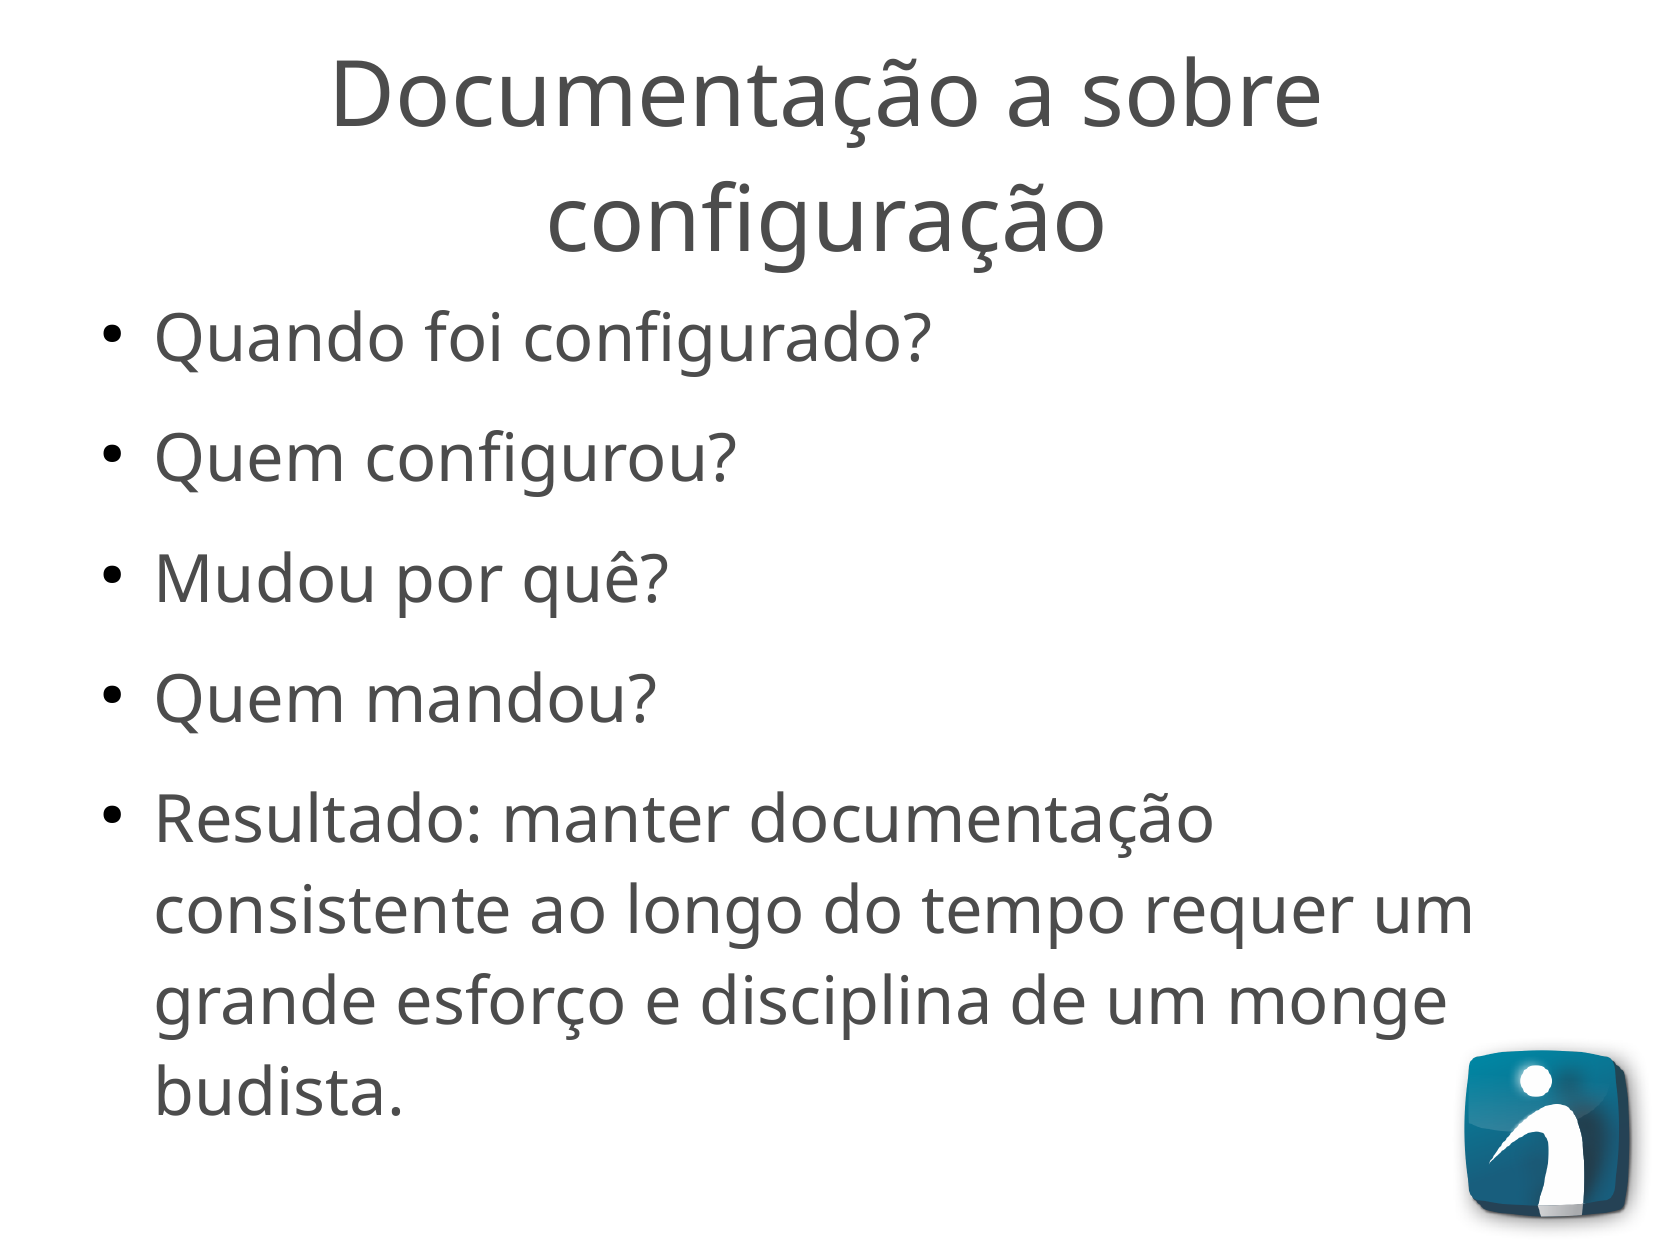

# Documentação a sobre configuração
Quando foi configurado?
Quem configurou?
Mudou por quê?
Quem mandou?
Resultado: manter documentação consistente ao longo do tempo requer um grande esforço e disciplina de um monge budista.